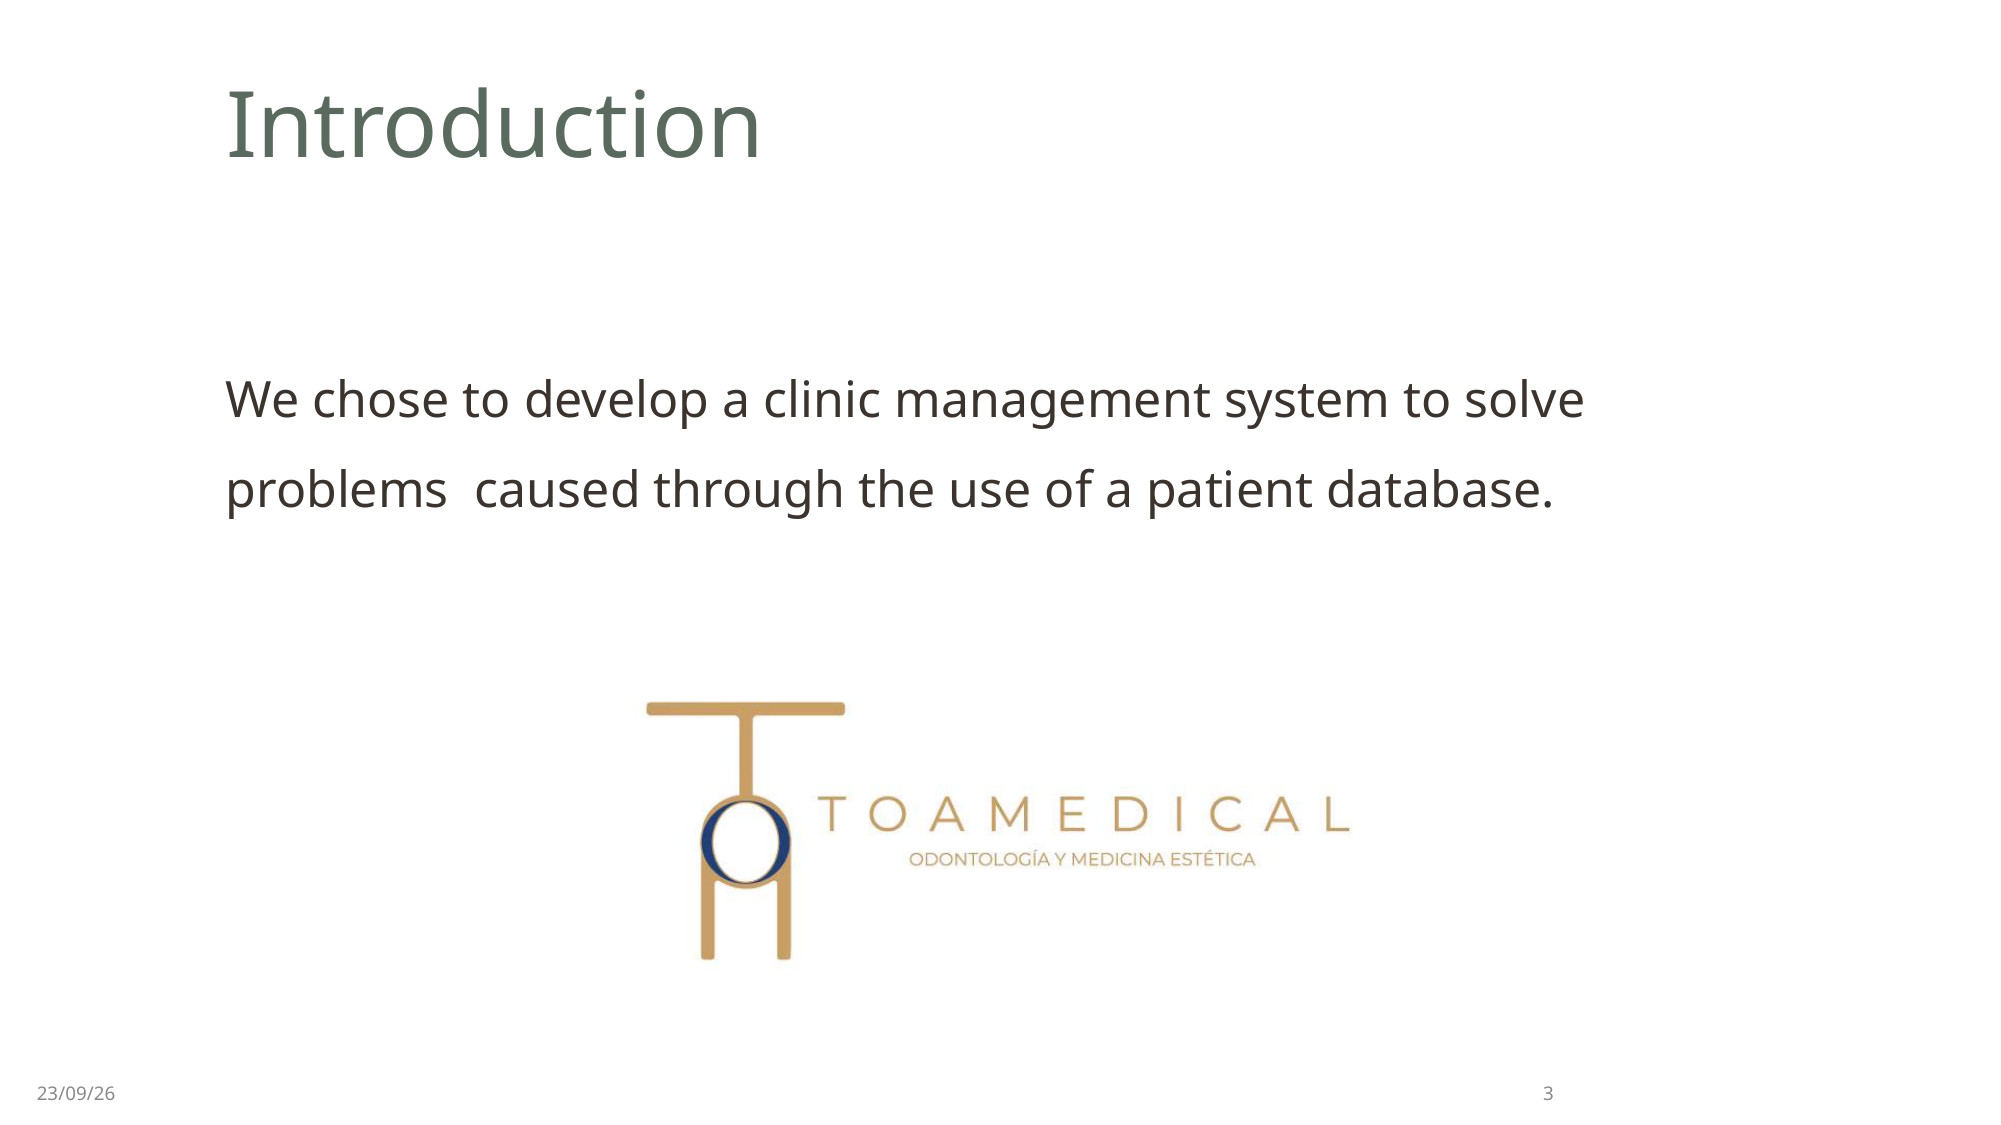

# 01
Introduction
We chose to develop a clinic management system to solve problems caused through the use of a patient database.